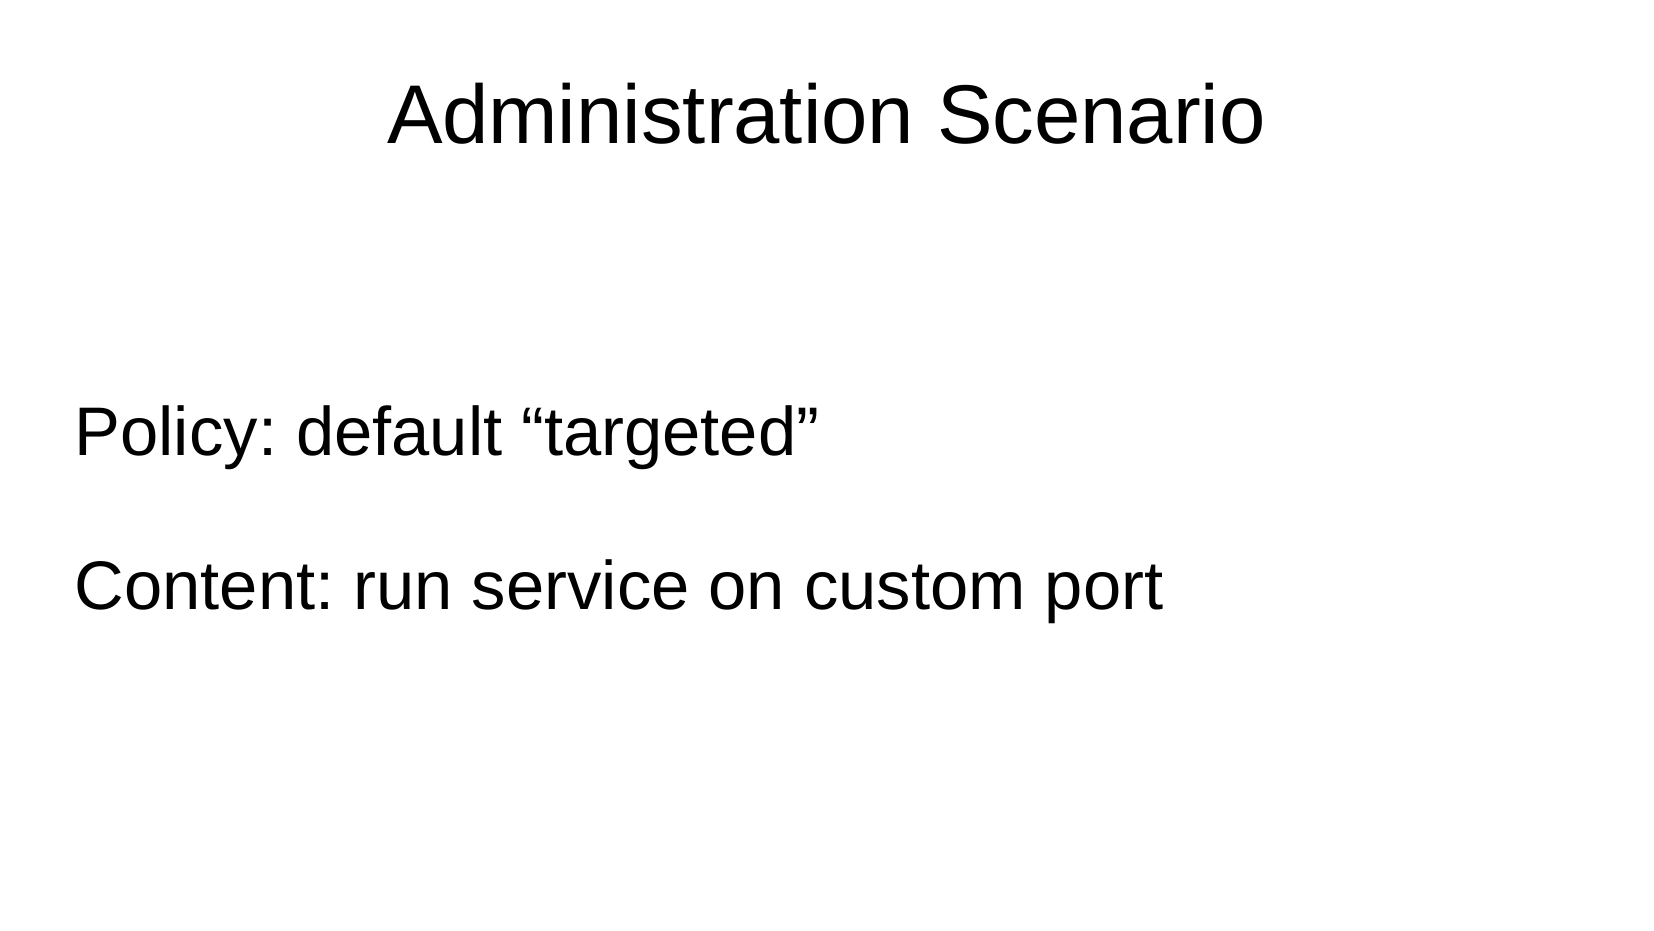

# Administration Scenario
Policy: default “targeted”
Content: run service on custom port